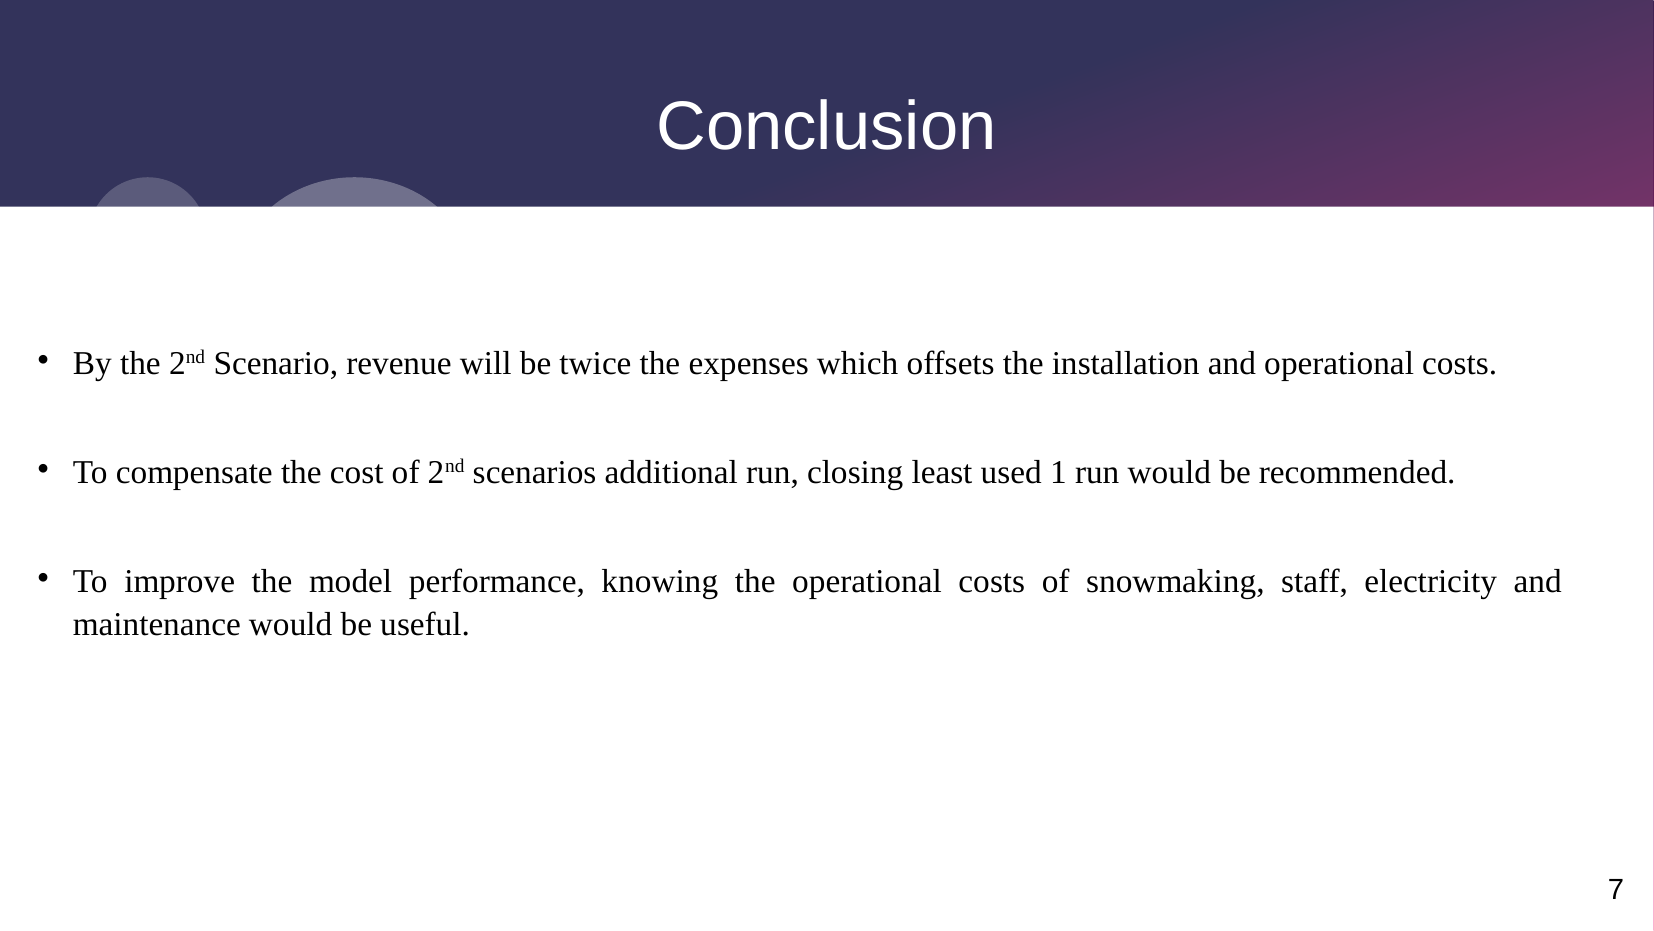

# Conclusion
By the 2nd Scenario, revenue will be twice the expenses which offsets the installation and operational costs.
To compensate the cost of 2nd scenarios additional run, closing least used 1 run would be recommended.
To improve the model performance, knowing the operational costs of snowmaking, staff, electricity and maintenance would be useful.